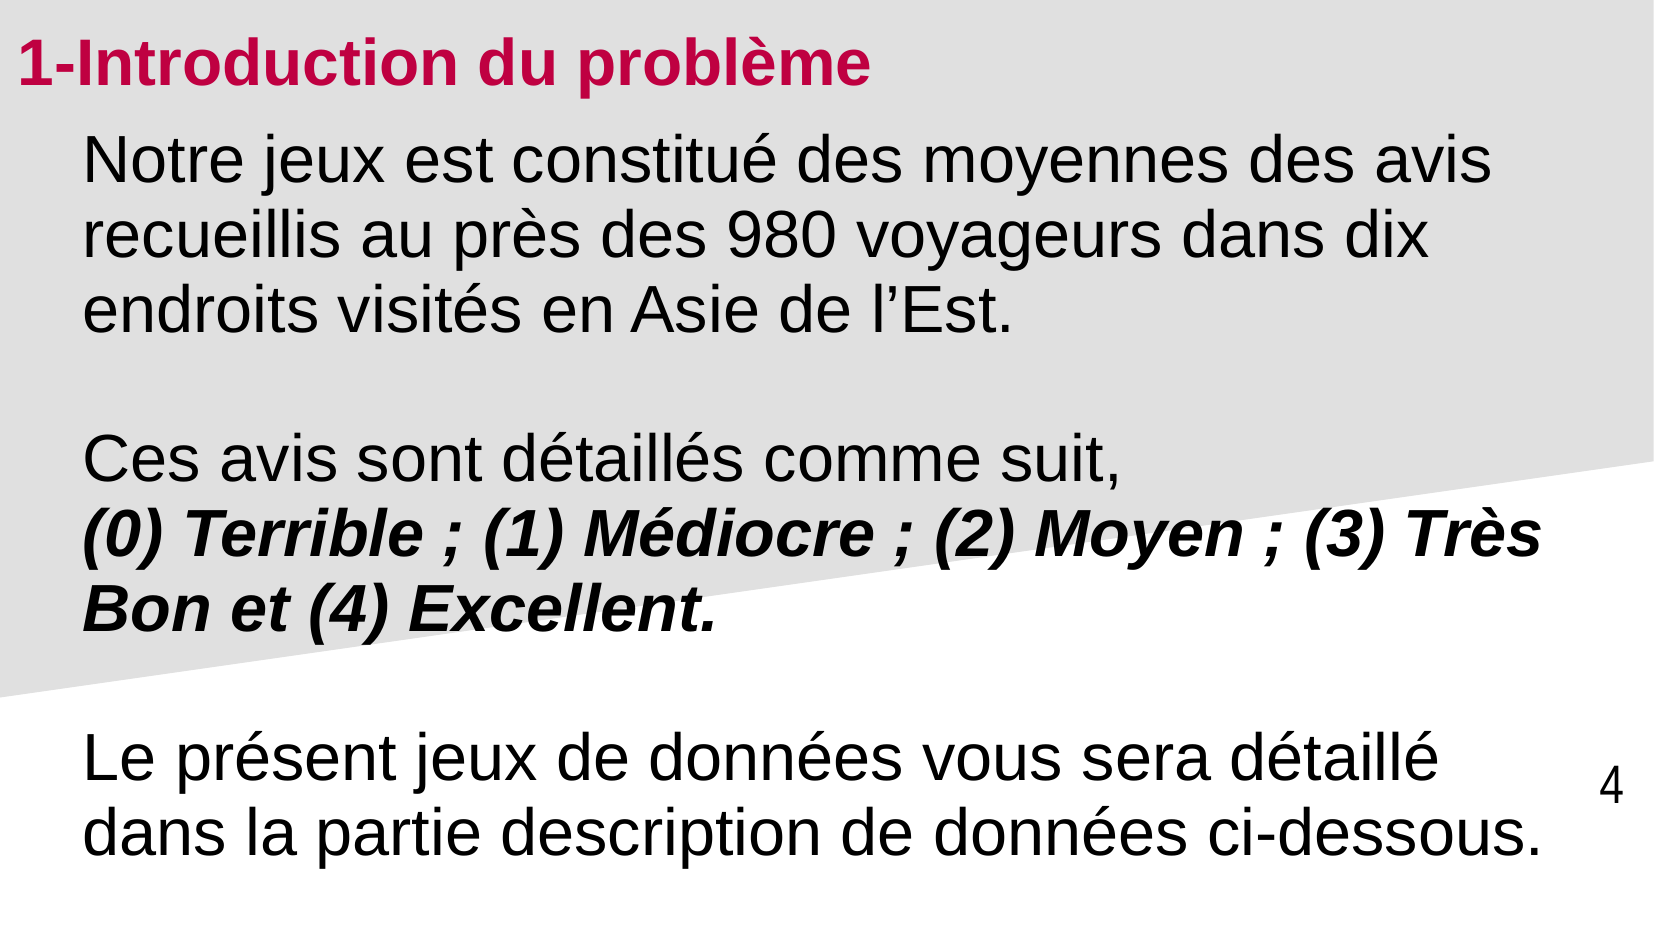

# 1-Introduction du problème
Notre jeux est constitué des moyennes des avis recueillis au près des 980 voyageurs dans dix endroits visités en Asie de l’Est.
Ces avis sont détaillés comme suit,
(0) Terrible ; (1) Médiocre ; (2) Moyen ; (3) Très Bon et (4) Excellent.
Le présent jeux de données vous sera détaillé dans la partie description de données ci-dessous.
4